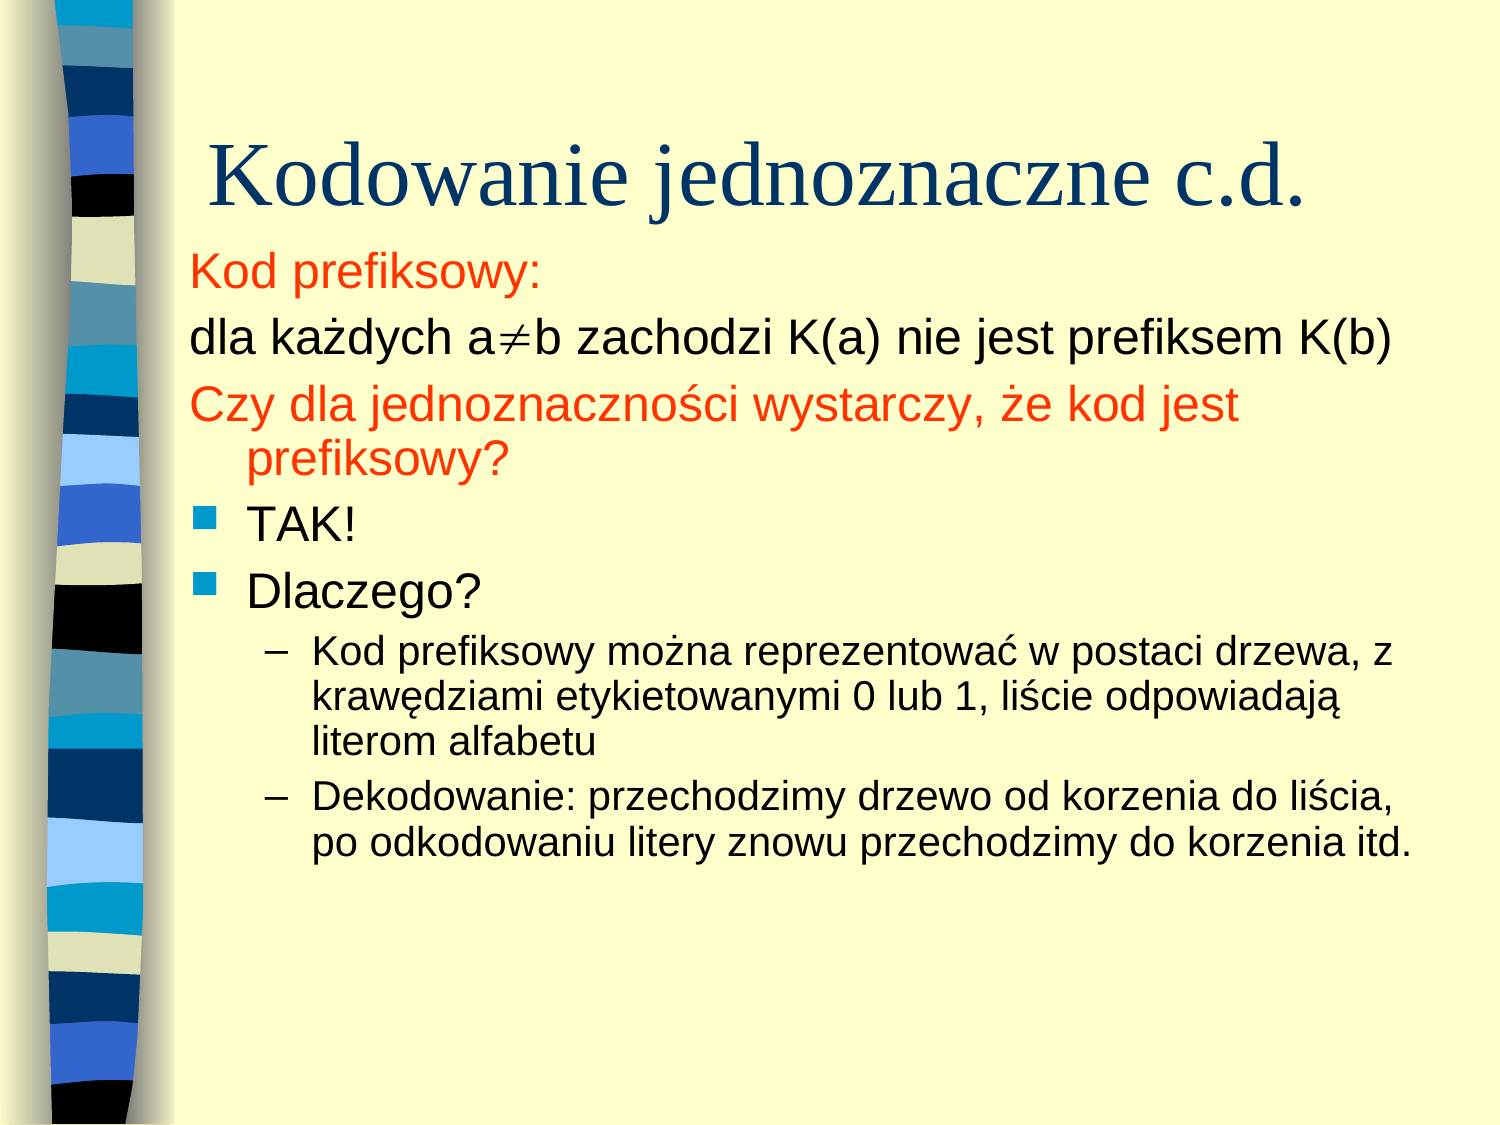

# Kodowanie jednoznaczne c.d.
Kod prefiksowy:
dla każdych ab zachodzi K(a) nie jest prefiksem K(b)
Czy dla jednoznaczności wystarczy, że kod jest prefiksowy?
TAK!
Dlaczego?
Kod prefiksowy można reprezentować w postaci drzewa, z krawędziami etykietowanymi 0 lub 1, liście odpowiadają literom alfabetu
Dekodowanie: przechodzimy drzewo od korzenia do liścia, po odkodowaniu litery znowu przechodzimy do korzenia itd.